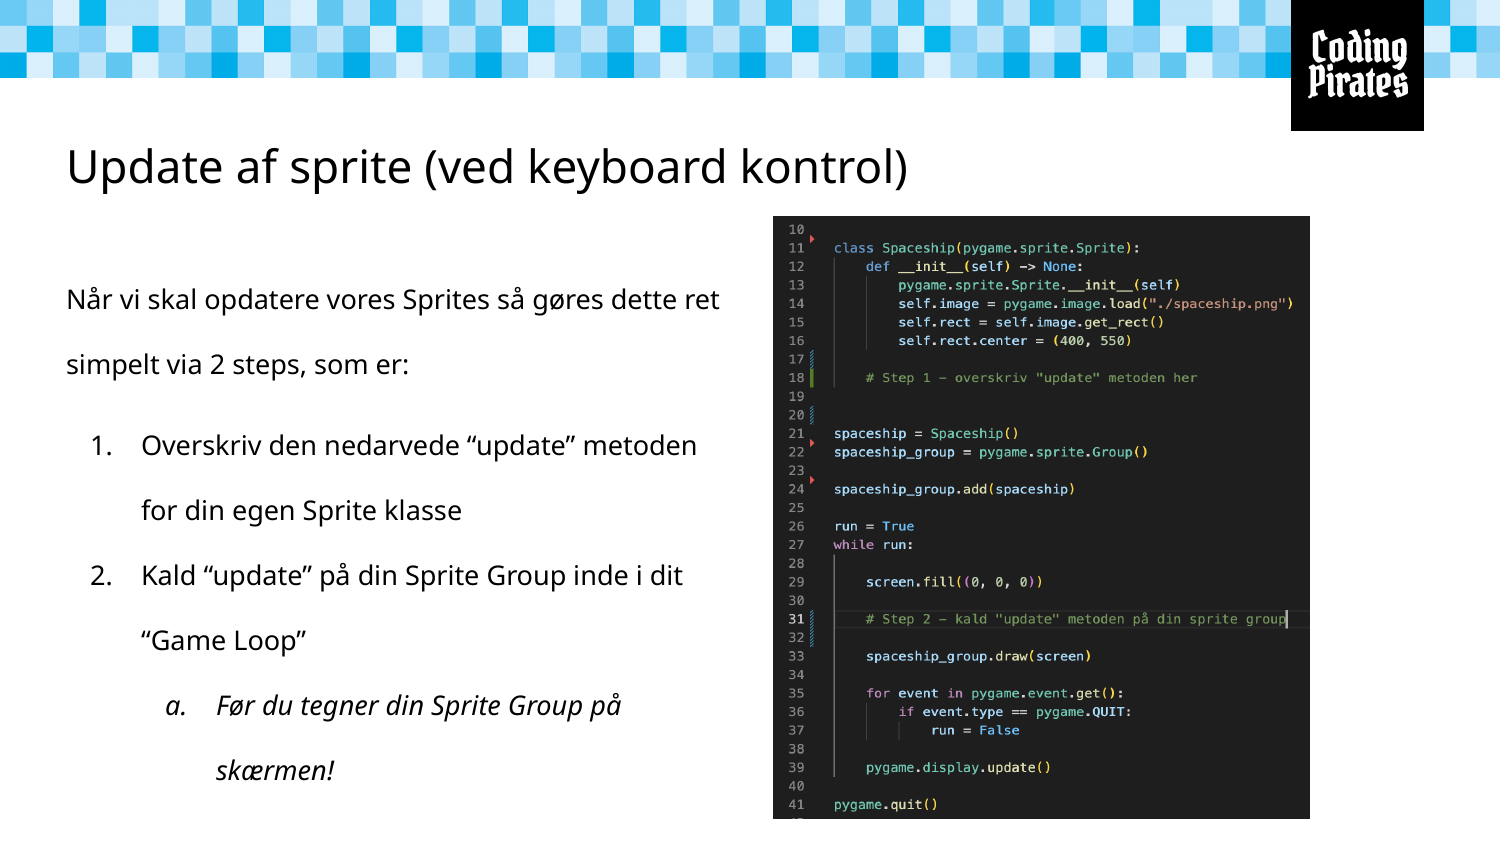

# Update af sprite (ved keyboard kontrol)
Når vi skal opdatere vores Sprites så gøres dette ret simpelt via 2 steps, som er:
Overskriv den nedarvede “update” metoden for din egen Sprite klasse
Kald “update” på din Sprite Group inde i dit “Game Loop”
Før du tegner din Sprite Group på skærmen!